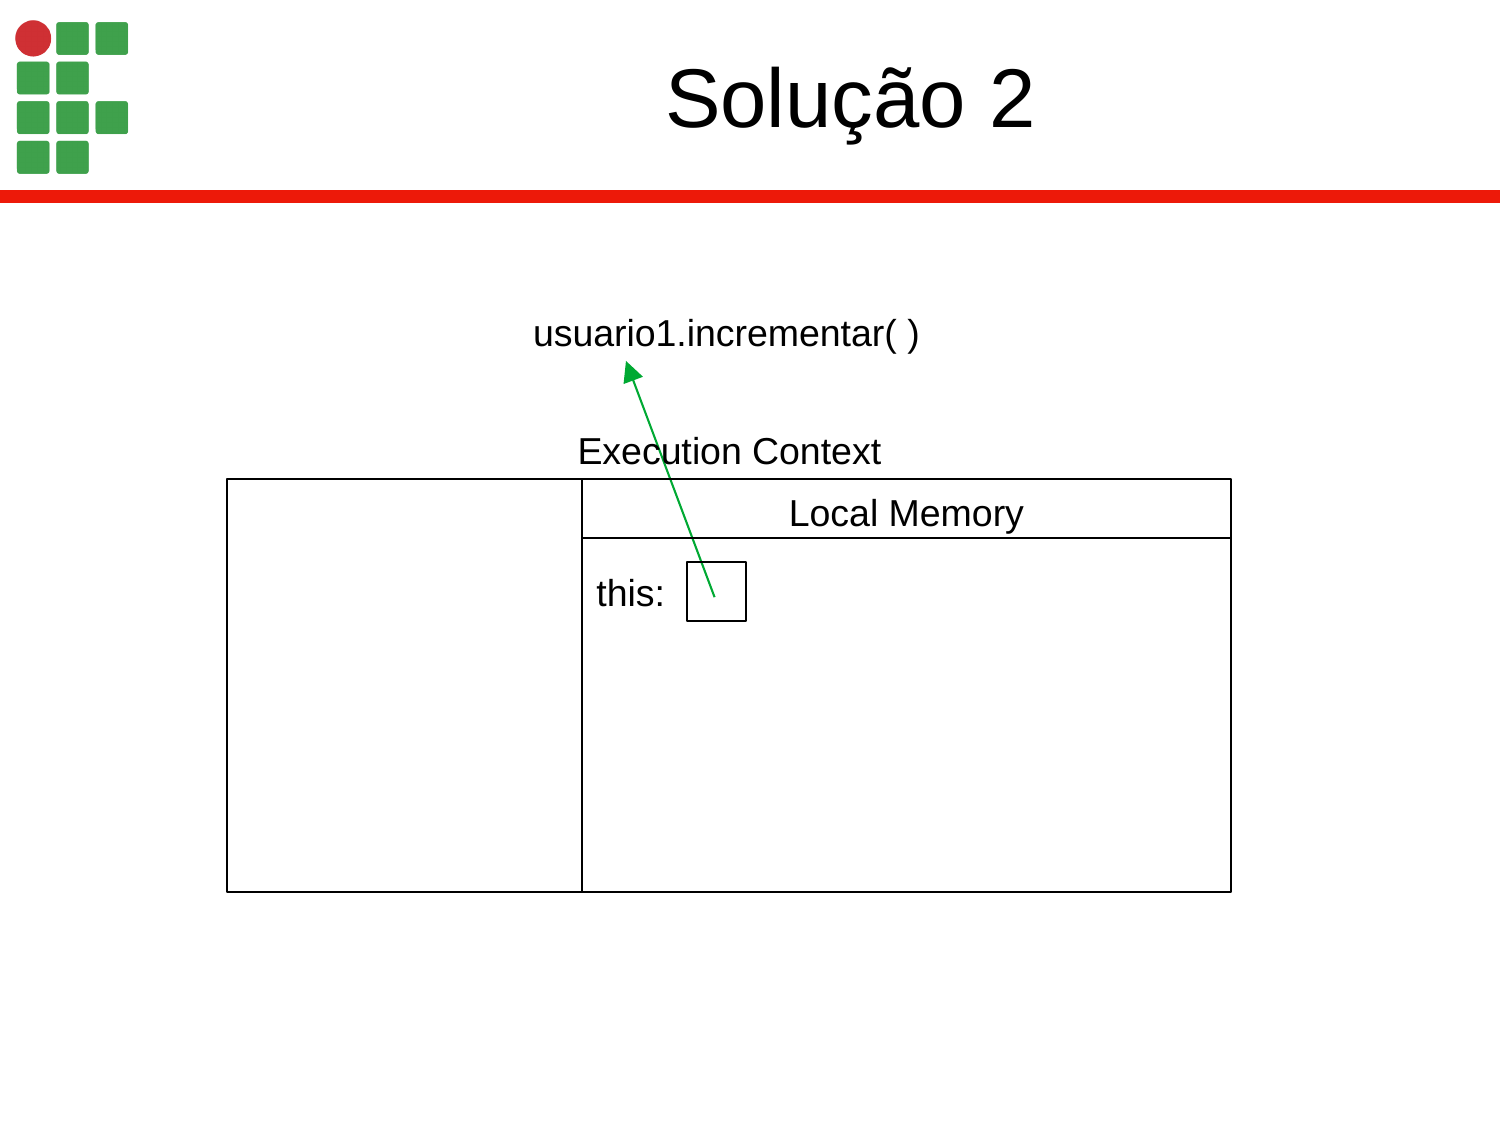

# Solução 2
usuario1.incrementar( )
Execution Context
Local Memory
this: